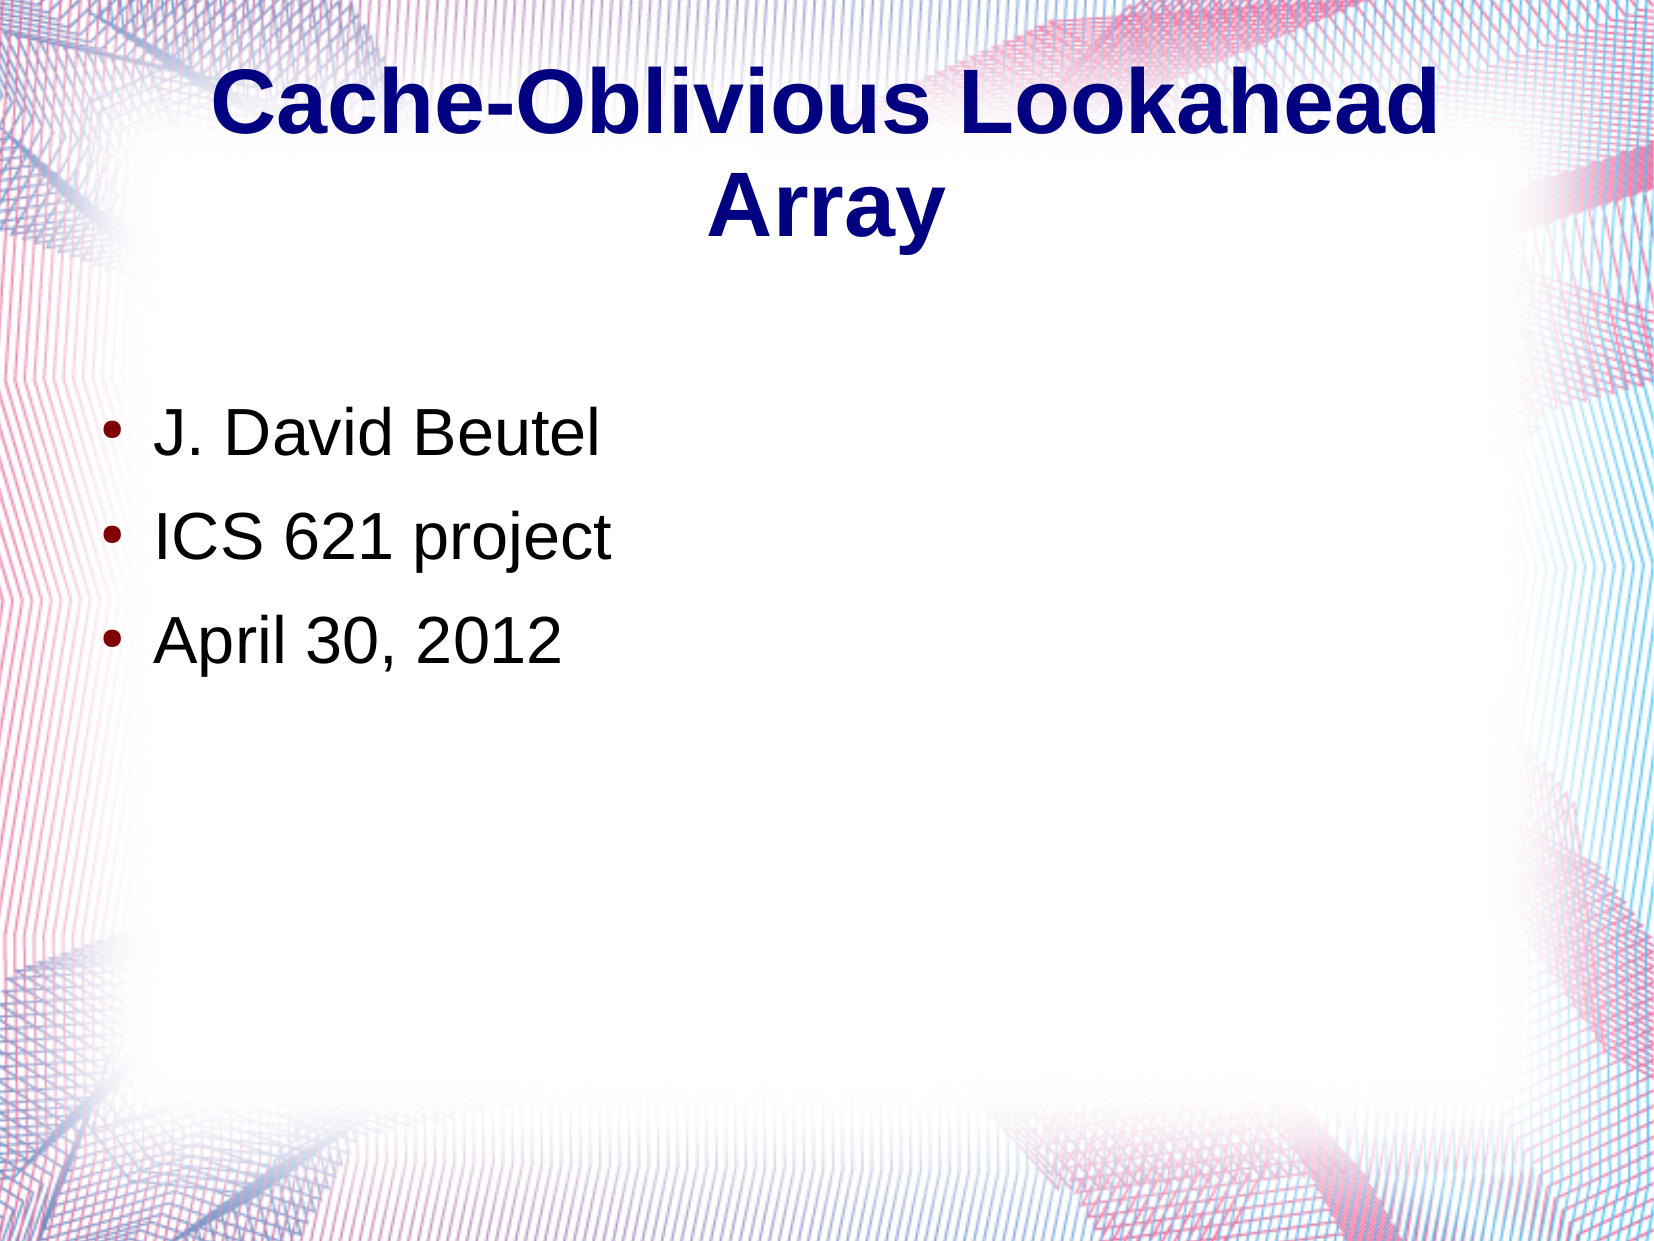

# Cache-Oblivious Lookahead Array
J. David Beutel
ICS 621 project
April 30, 2012